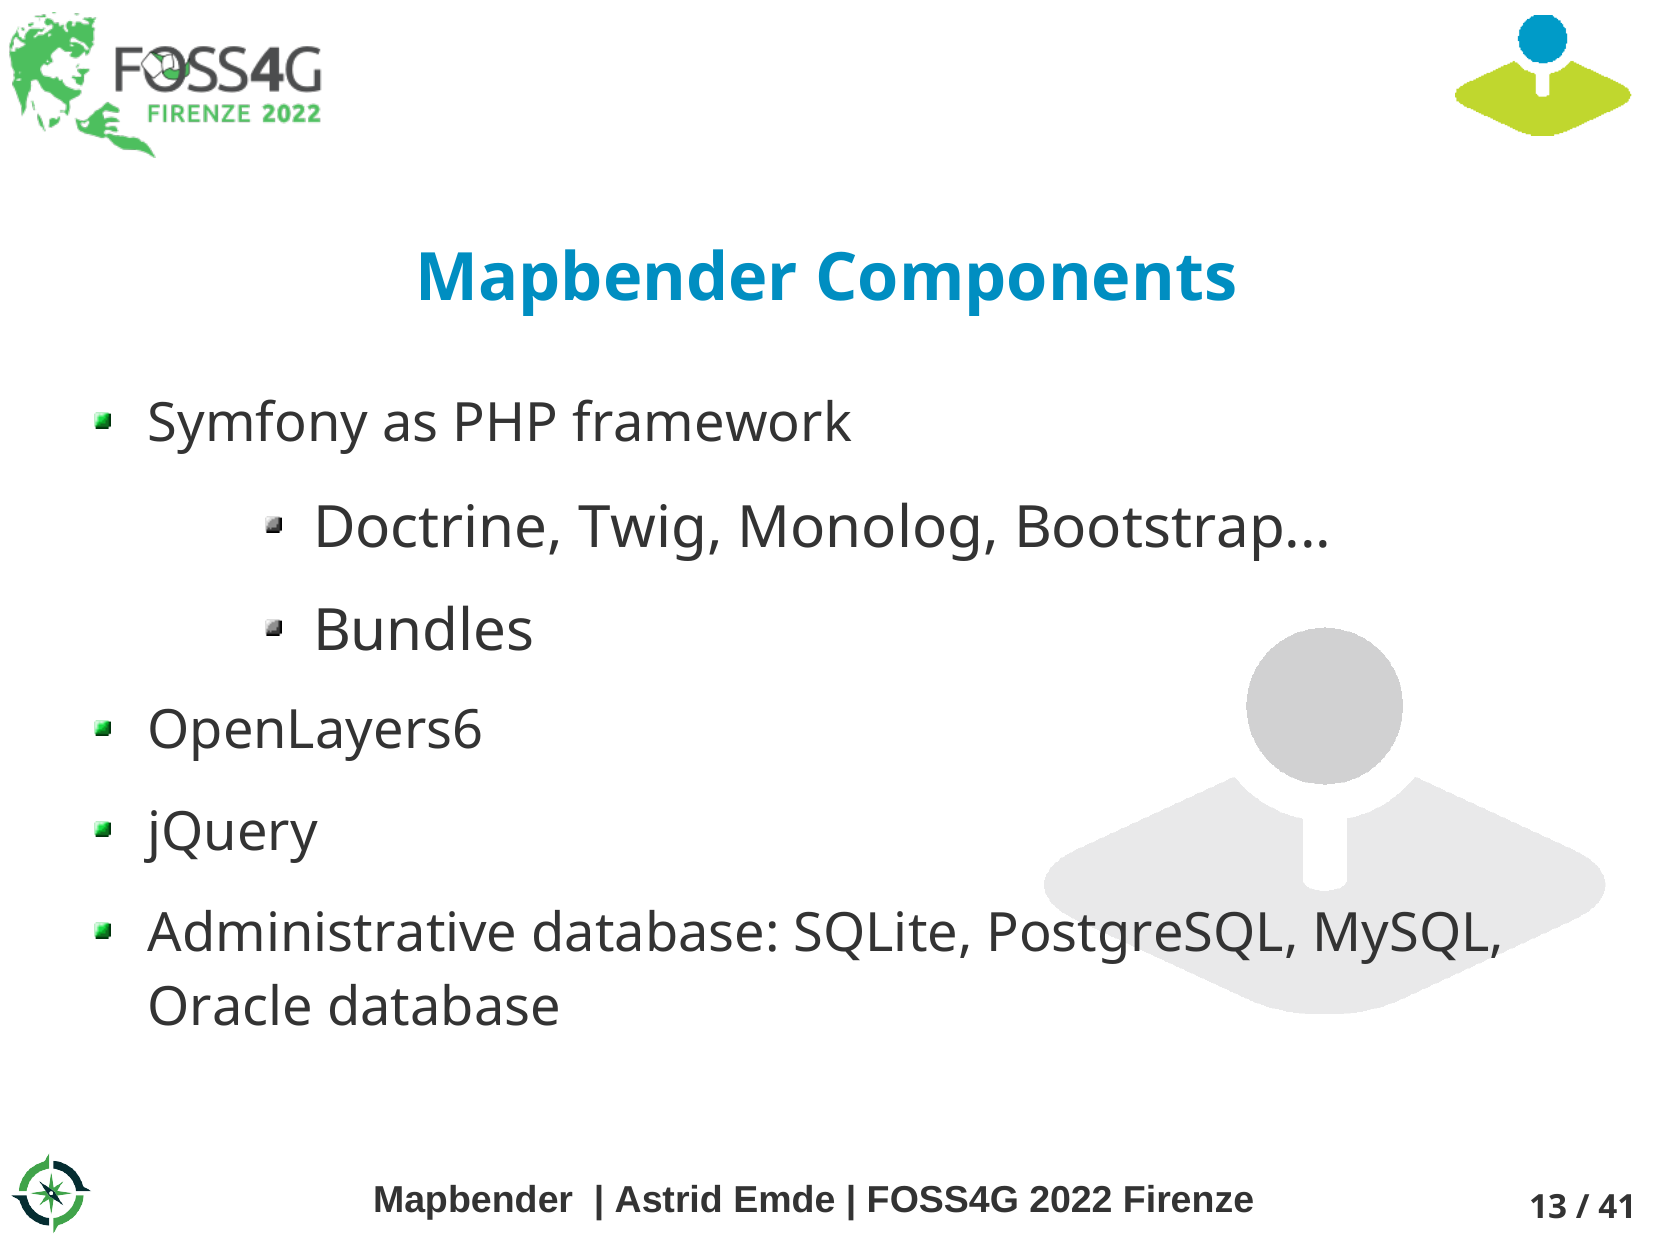

# Mapbender Components
Symfony as PHP framework
Doctrine, Twig, Monolog, Bootstrap...
Bundles
OpenLayers6
jQuery
Administrative database: SQLite, PostgreSQL, MySQL, Oracle database